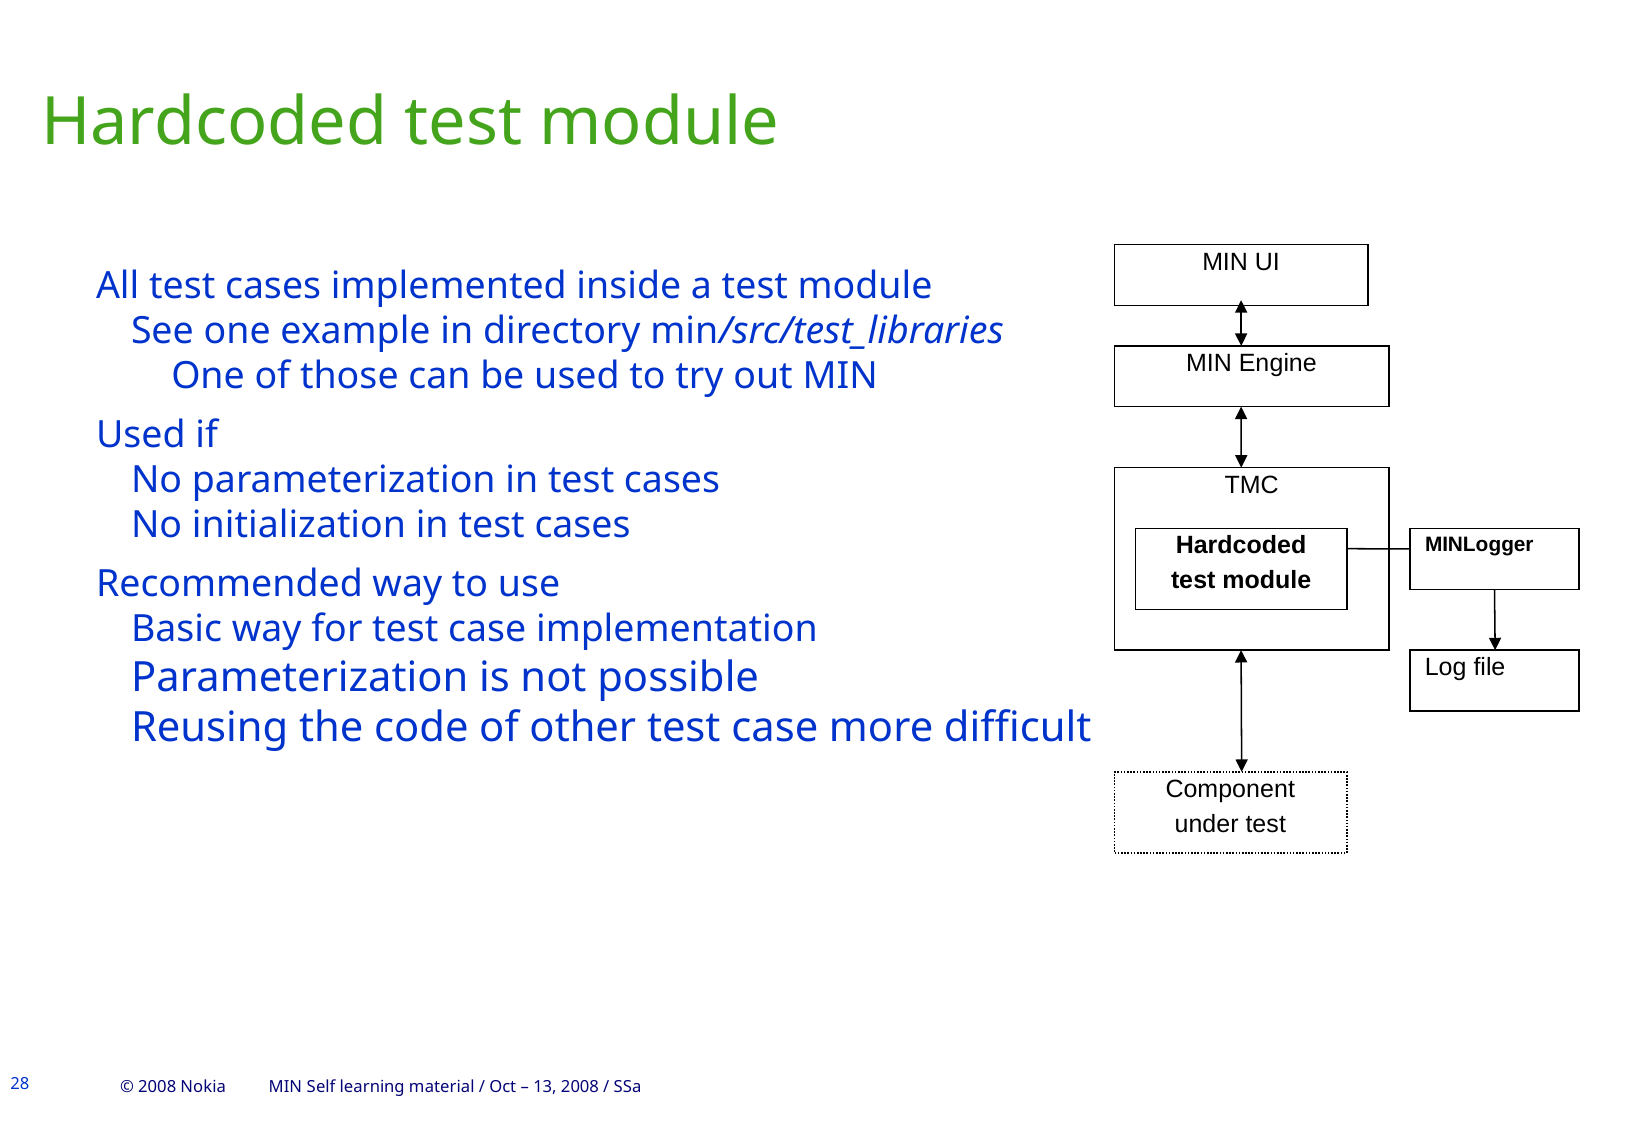

# Hardcoded test module
MIN UI
MIN Engine
TMC
Hardcoded
test module
MINLogger
Log file
Component
under test
All test cases implemented inside a test module
See one example in directory min/src/test_libraries
One of those can be used to try out MIN
Used if
No parameterization in test cases
No initialization in test cases
Recommended way to use
Basic way for test case implementation
Parameterization is not possible
Reusing the code of other test case more difficult